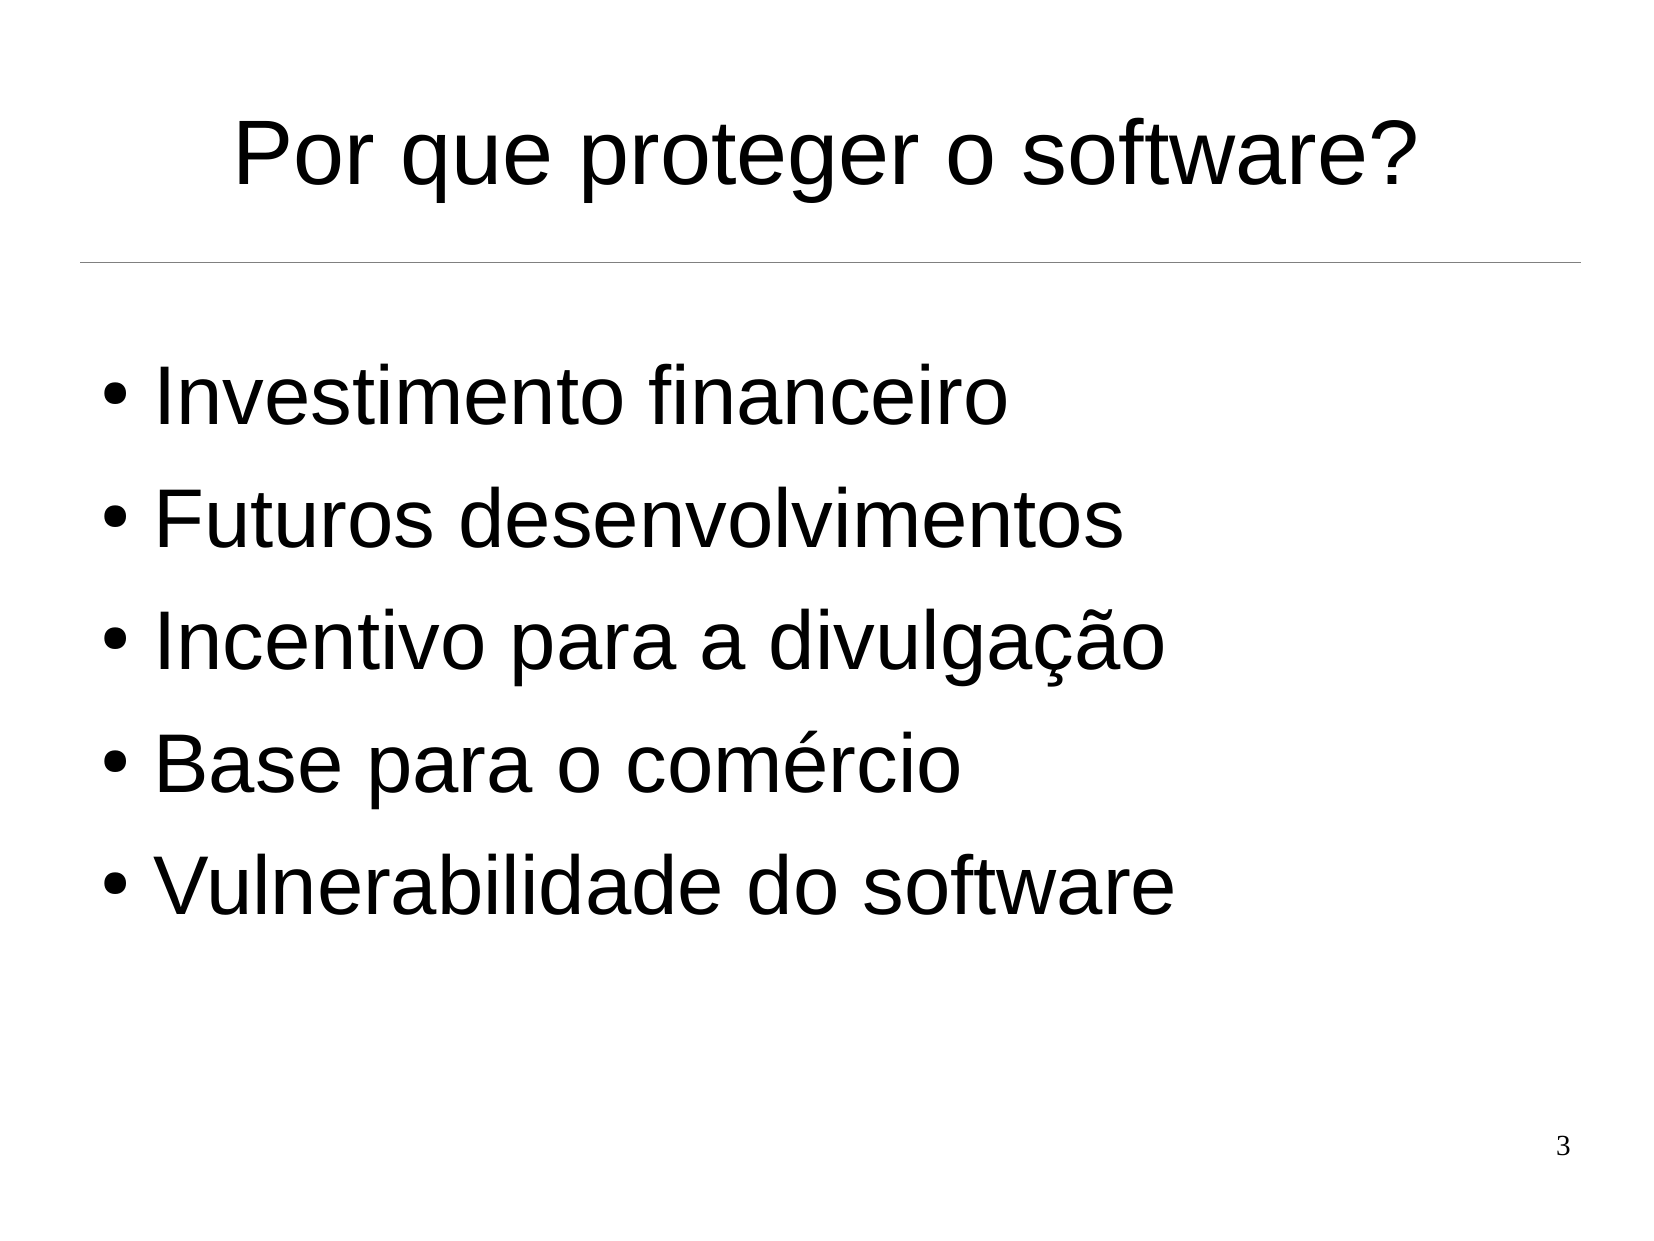

# Por que proteger o software?
Investimento financeiro
Futuros desenvolvimentos
Incentivo para a divulgação
Base para o comércio
Vulnerabilidade do software
3